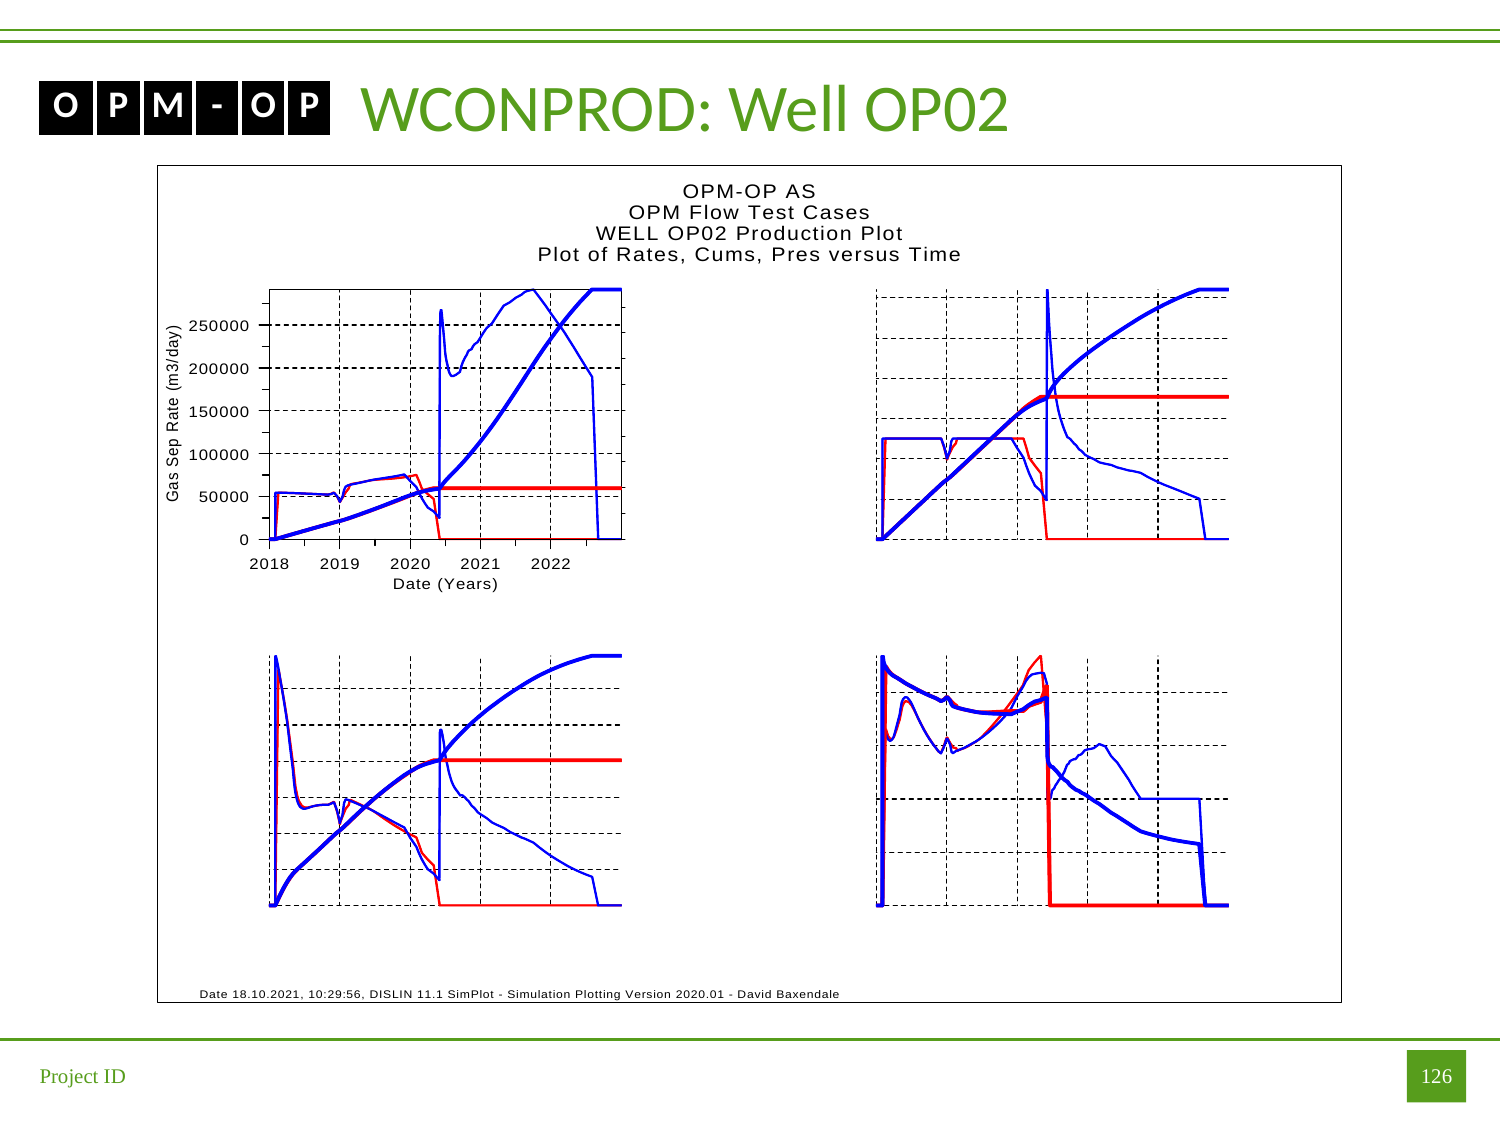

# WCONPROD: well OP02
Project ID
126